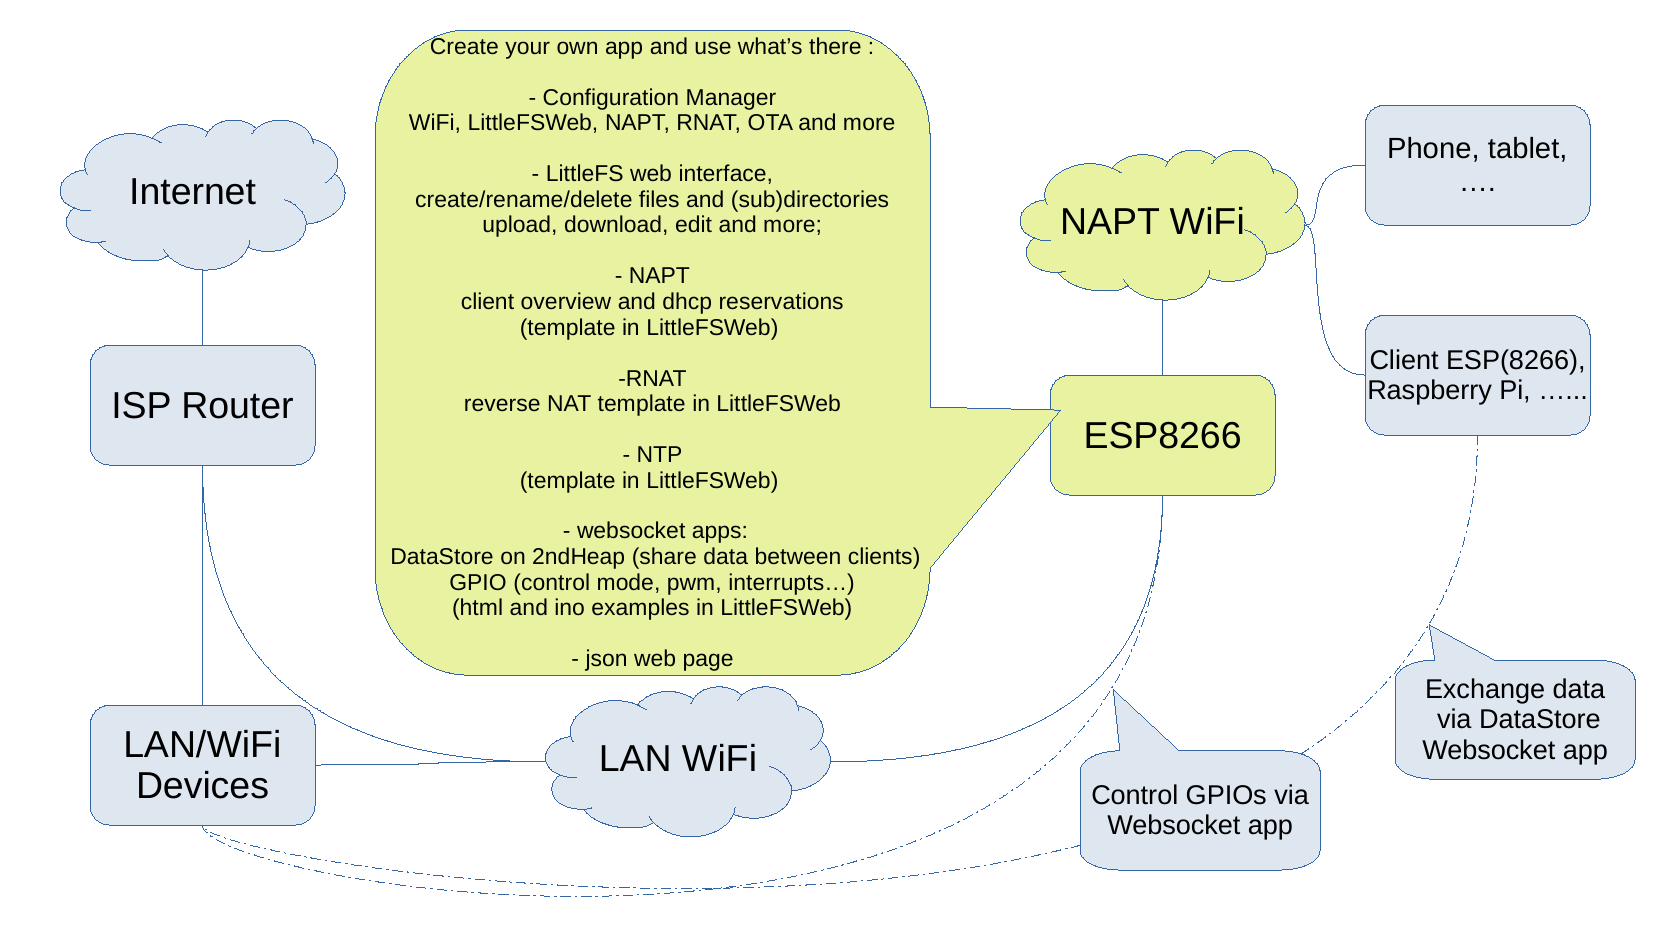

Create your own app and use what’s there :
- Configuration Manager
WiFi, LittleFSWeb, NAPT, RNAT, OTA and more
- LittleFS web interface,
create/rename/delete files and (sub)directories
upload, download, edit and more;
- NAPT
client overview and dhcp reservations
(template in LittleFSWeb)
-RNAT
reverse NAT template in LittleFSWeb
- NTP
(template in LittleFSWeb)
 - websocket apps:
 DataStore on 2ndHeap (share data between clients)
GPIO (control mode, pwm, interrupts…)
(html and ino examples in LittleFSWeb)
- json web page
Phone, tablet,
….
Internet
NAPT WiFi
Client ESP(8266),
Raspberry Pi, …...
ISP Router
ESP8266
Exchange data
 via DataStore
Websocket app
LAN WiFi
LAN/WiFi
Devices
Control GPIOs via
Websocket app